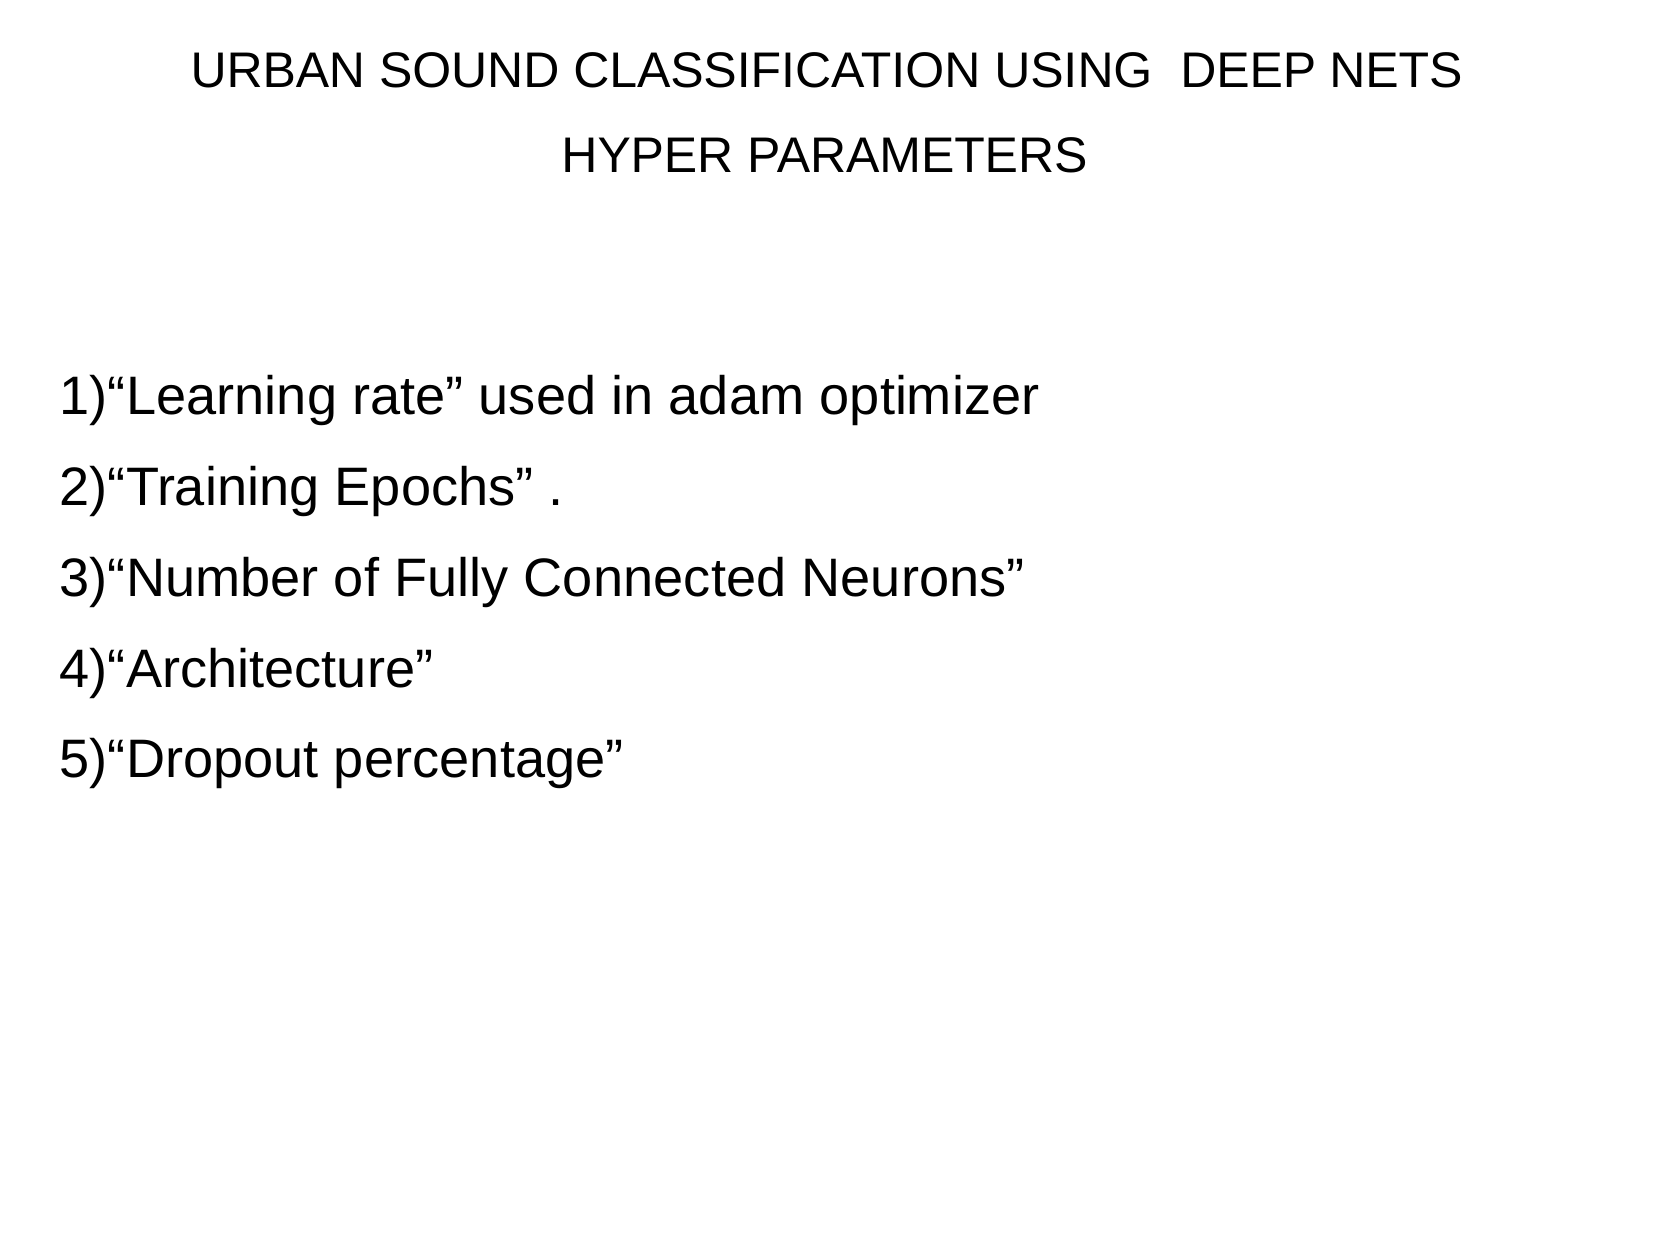

# URBAN SOUND CLASSIFICATION USING DEEP NETS
HYPER PARAMETERS
“Learning rate” used in adam optimizer
“Training Epochs” .
“Number of Fully Connected Neurons”
“Architecture”
“Dropout percentage”